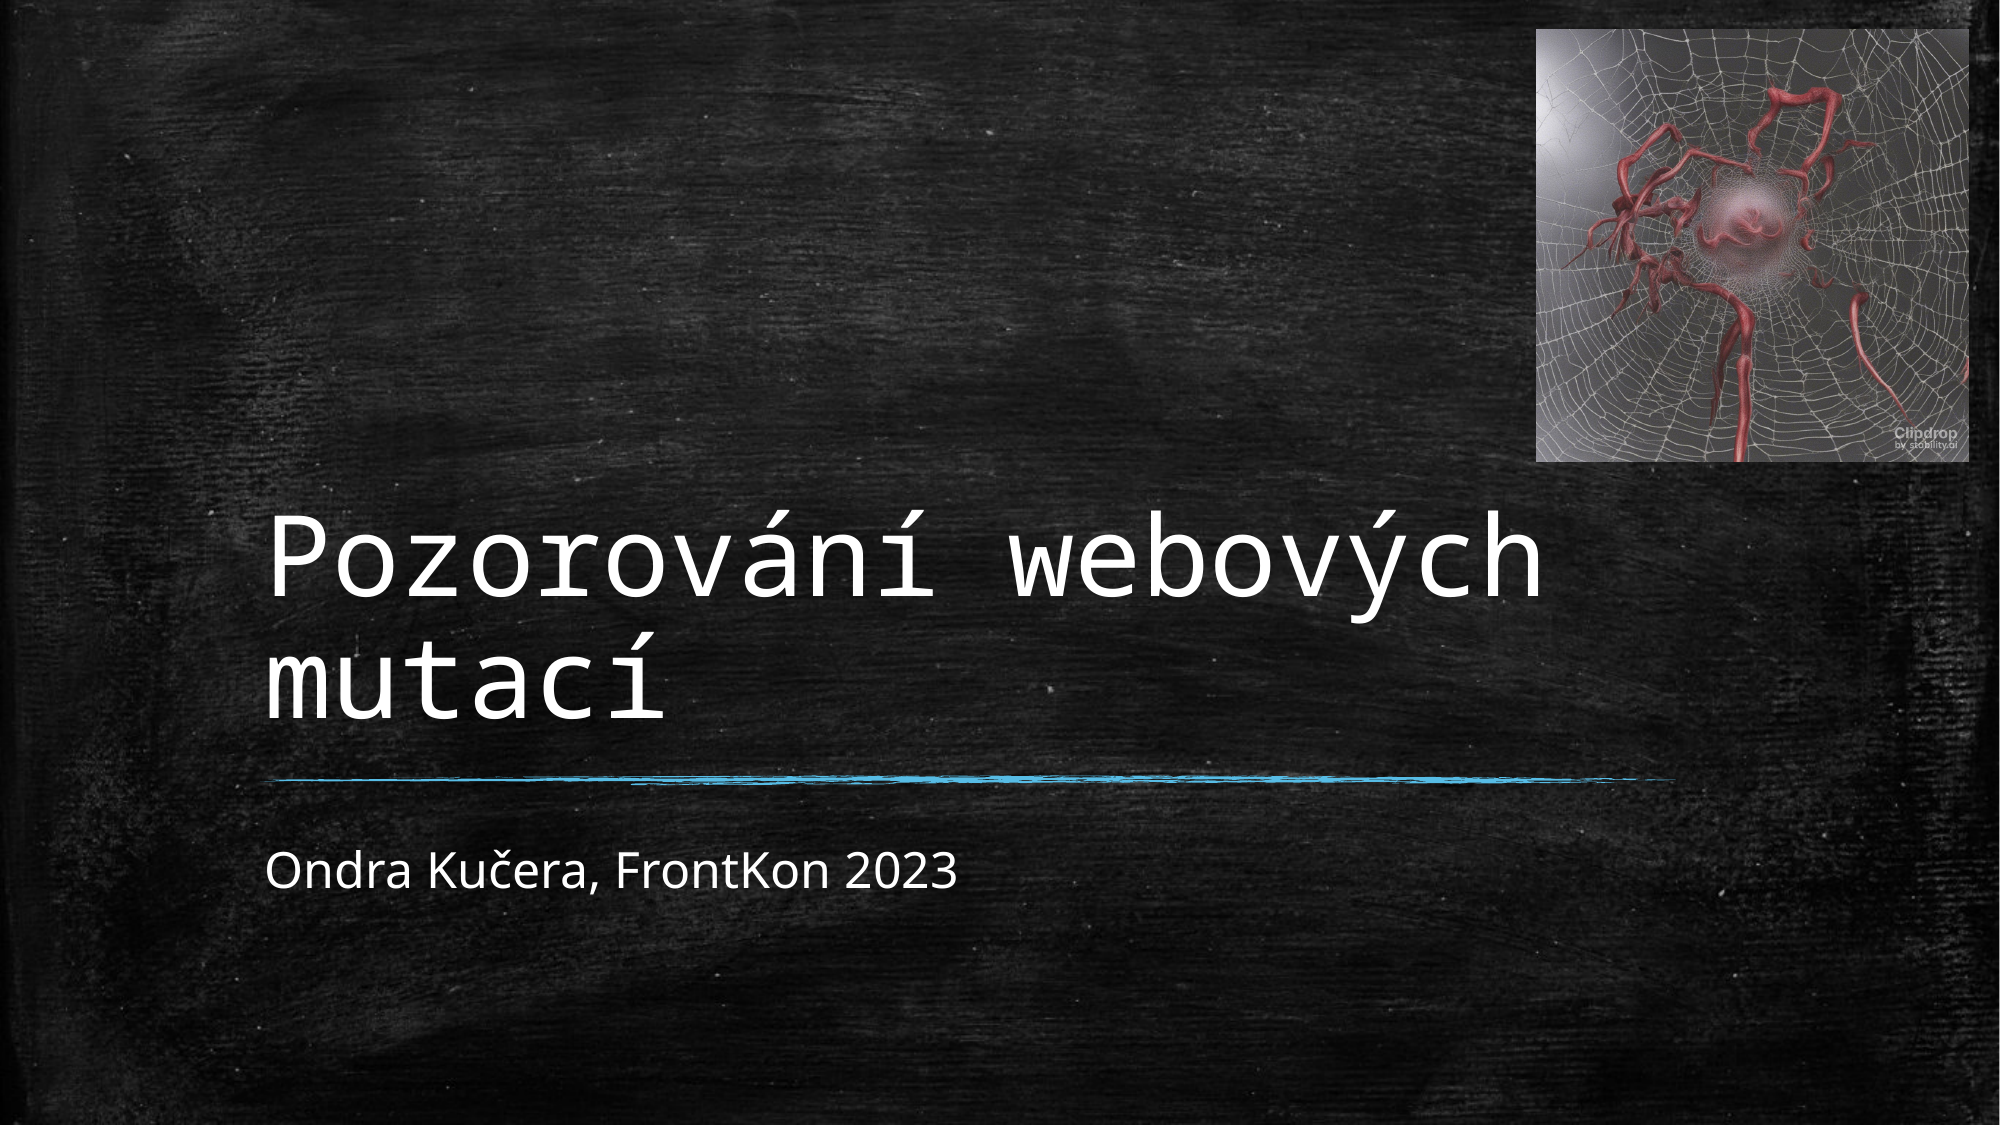

# Pozorování webových mutací
Ondra Kučera, FrontKon 2023